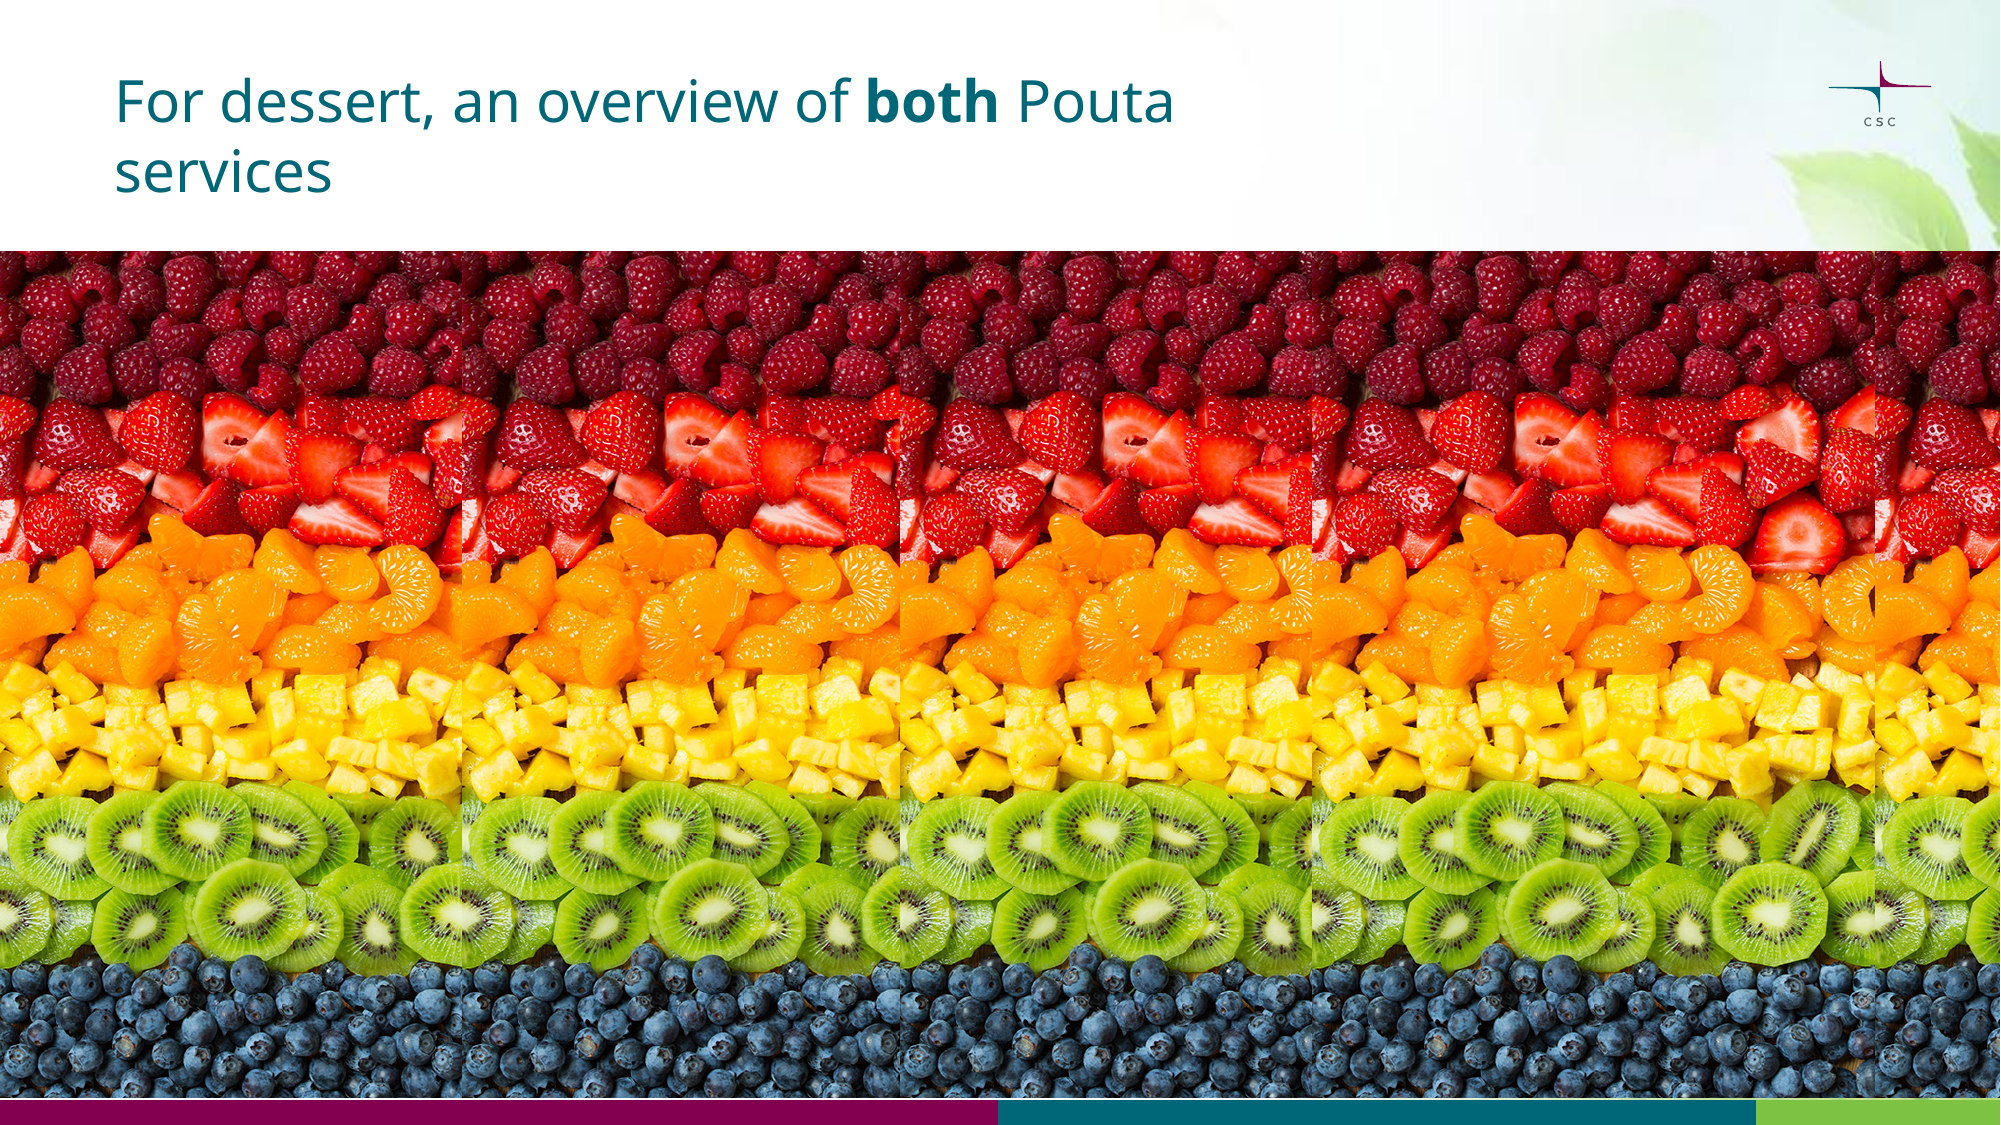

# For dessert, an overview of both Pouta services